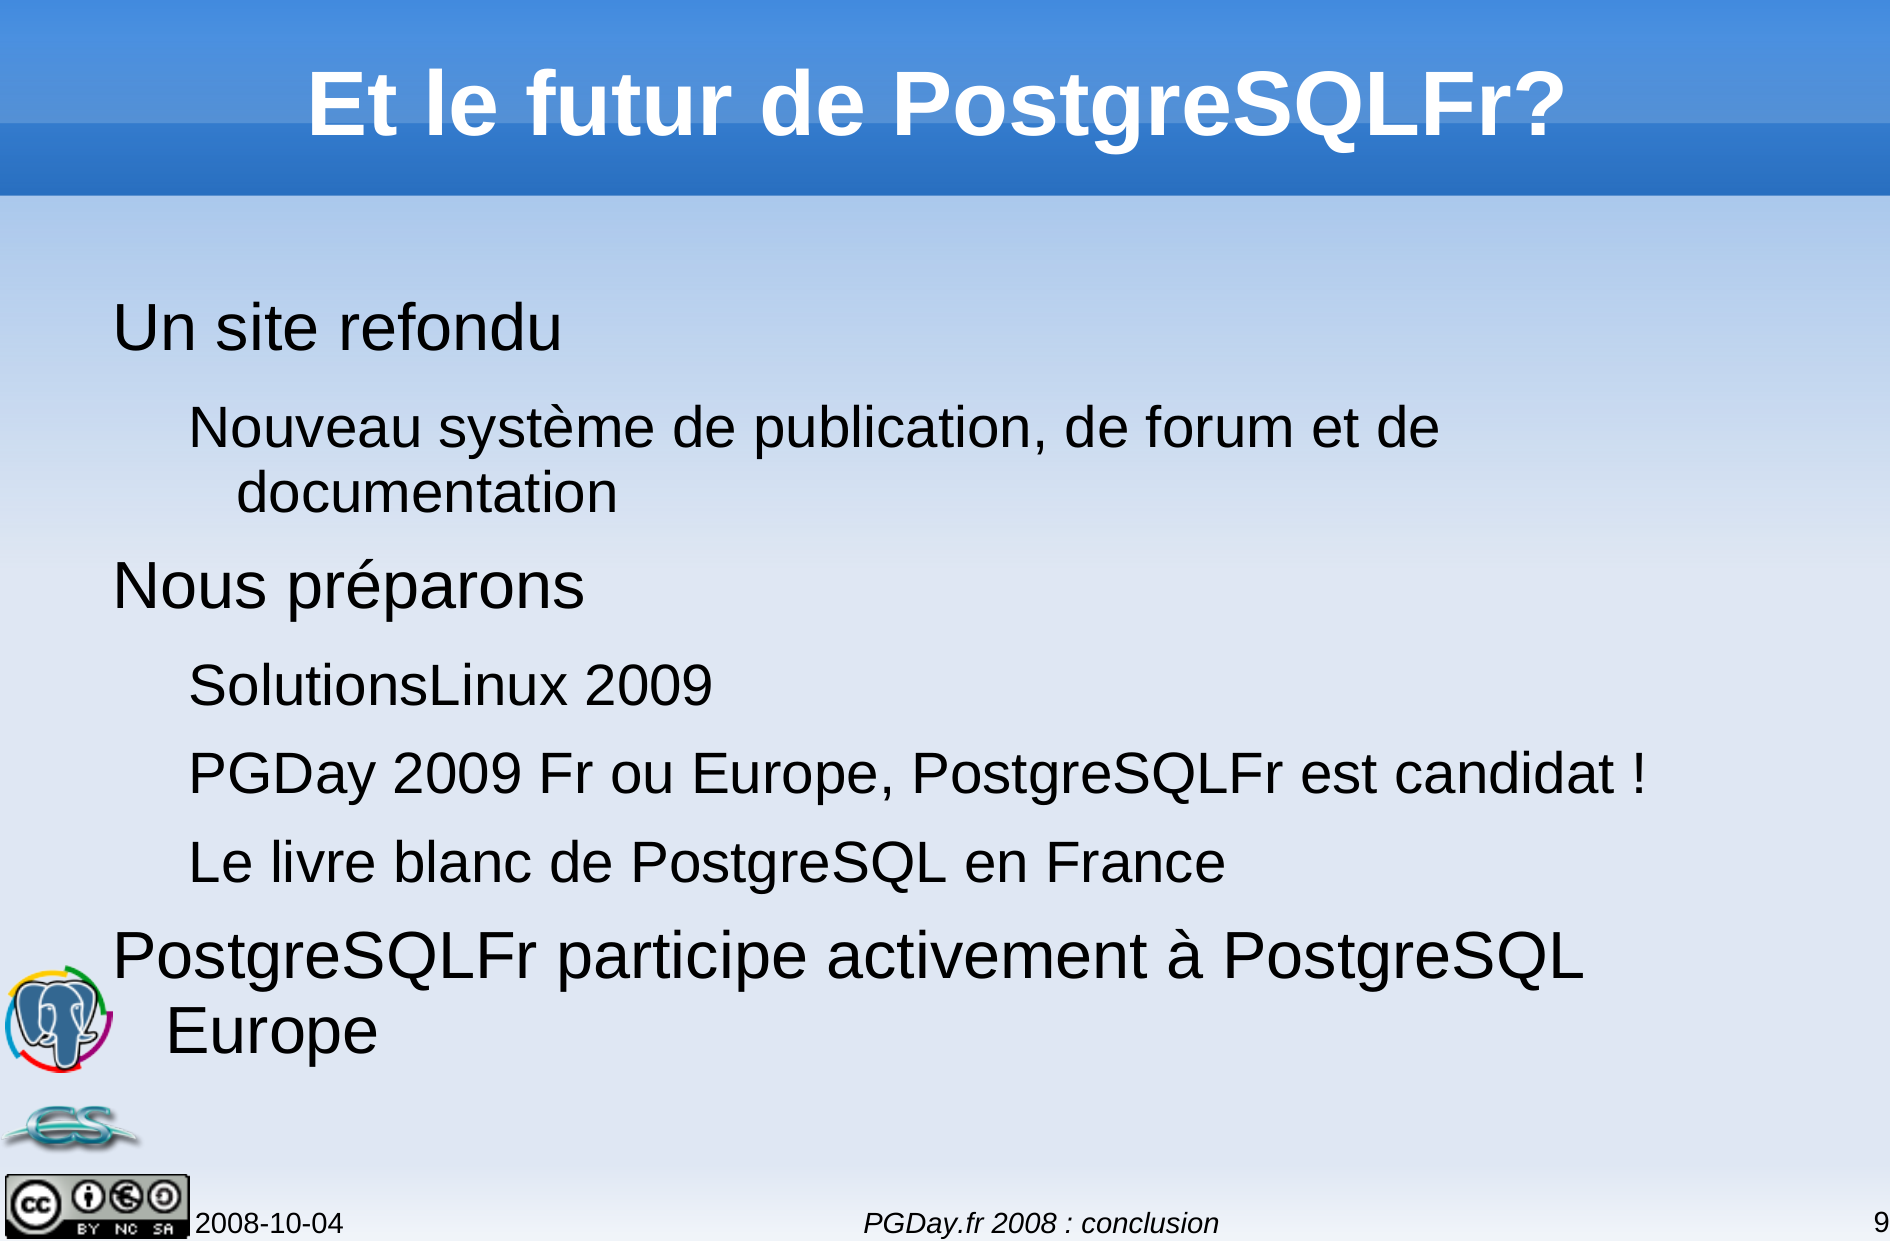

# Et le futur de PostgreSQLFr?
Un site refondu
Nouveau système de publication, de forum et de documentation
Nous préparons
SolutionsLinux 2009
PGDay 2009 Fr ou Europe, PostgreSQLFr est candidat !
Le livre blanc de PostgreSQL en France
PostgreSQLFr participe activement à PostgreSQL Europe
9
2008-10-04
PGDay.fr 2008 : conclusion